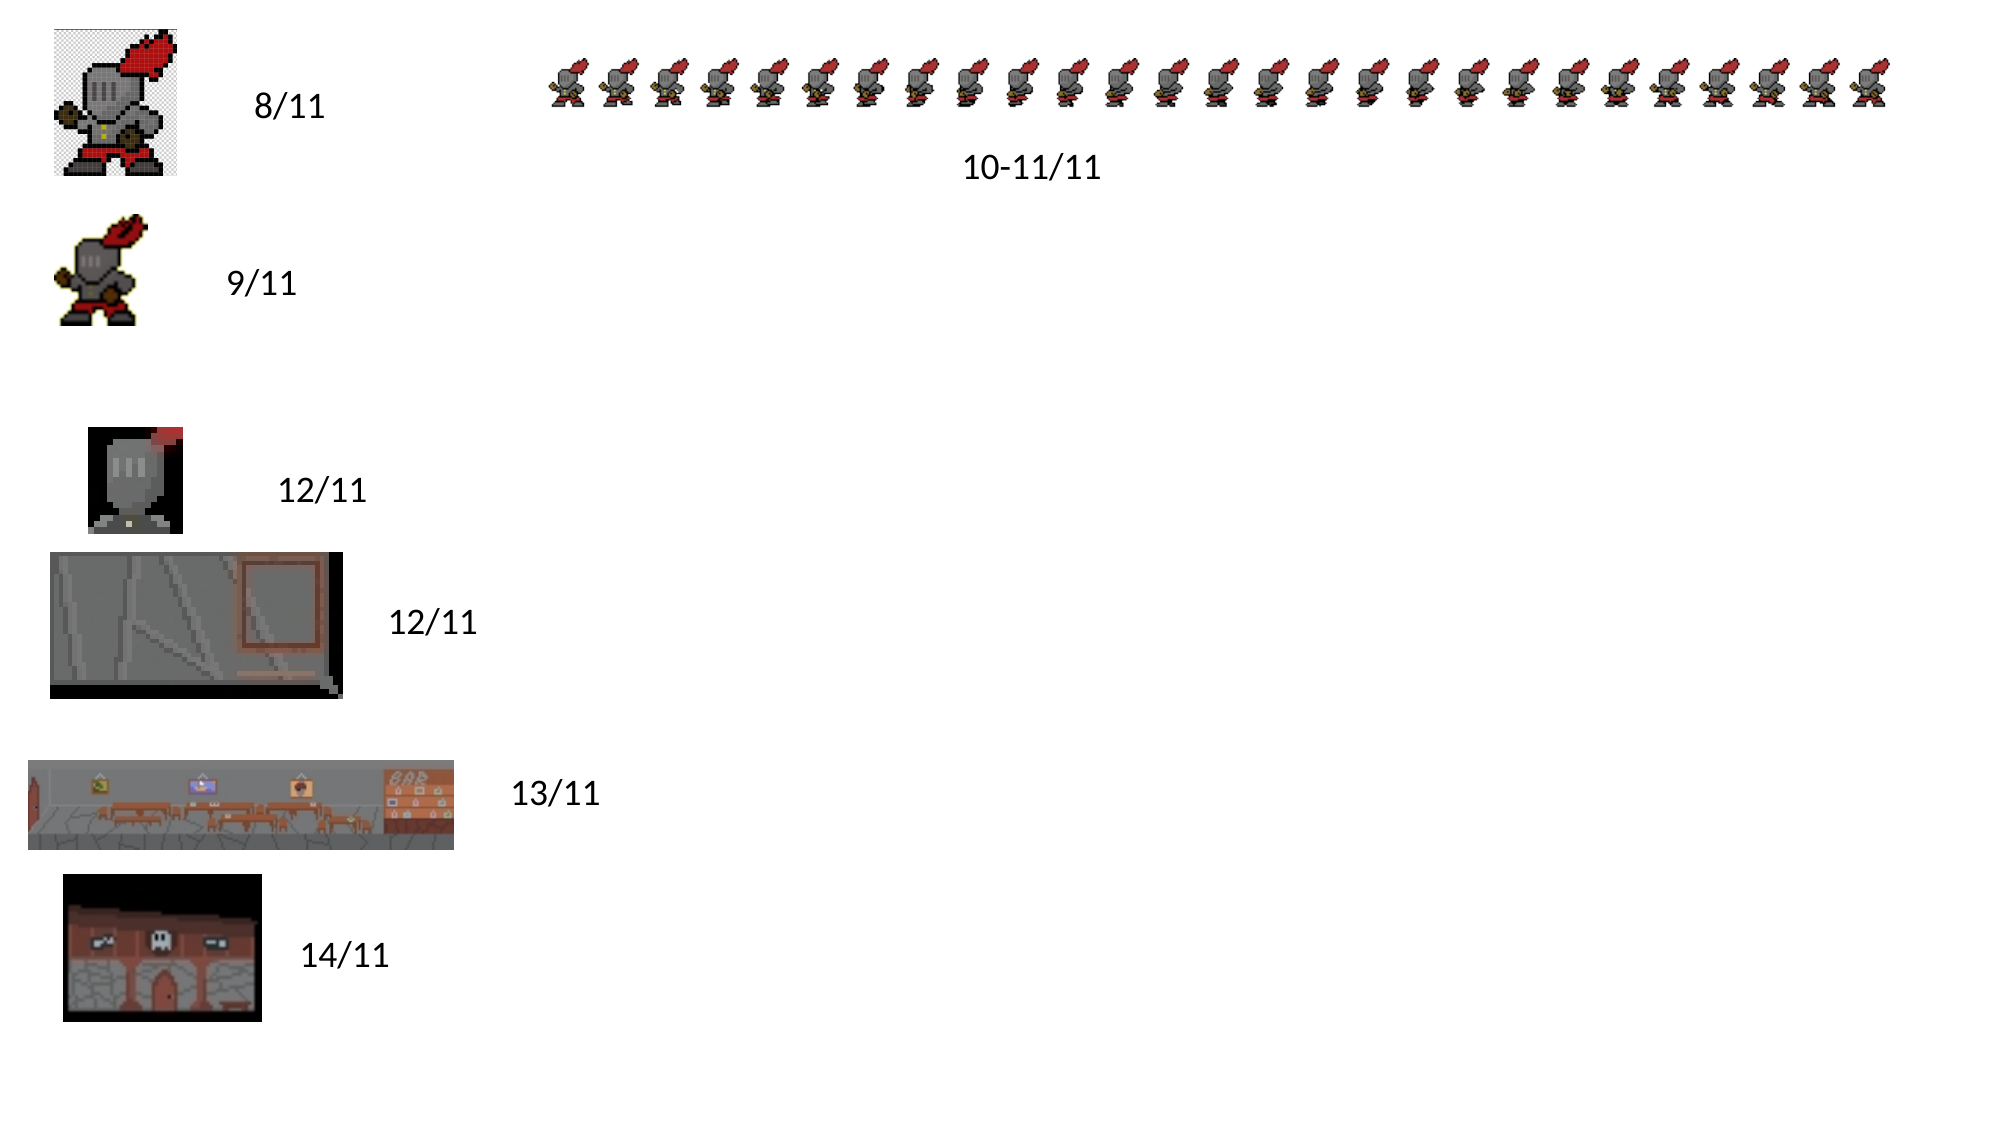

8/11
10-11/11
9/11
12/11
12/11
13/11
14/11